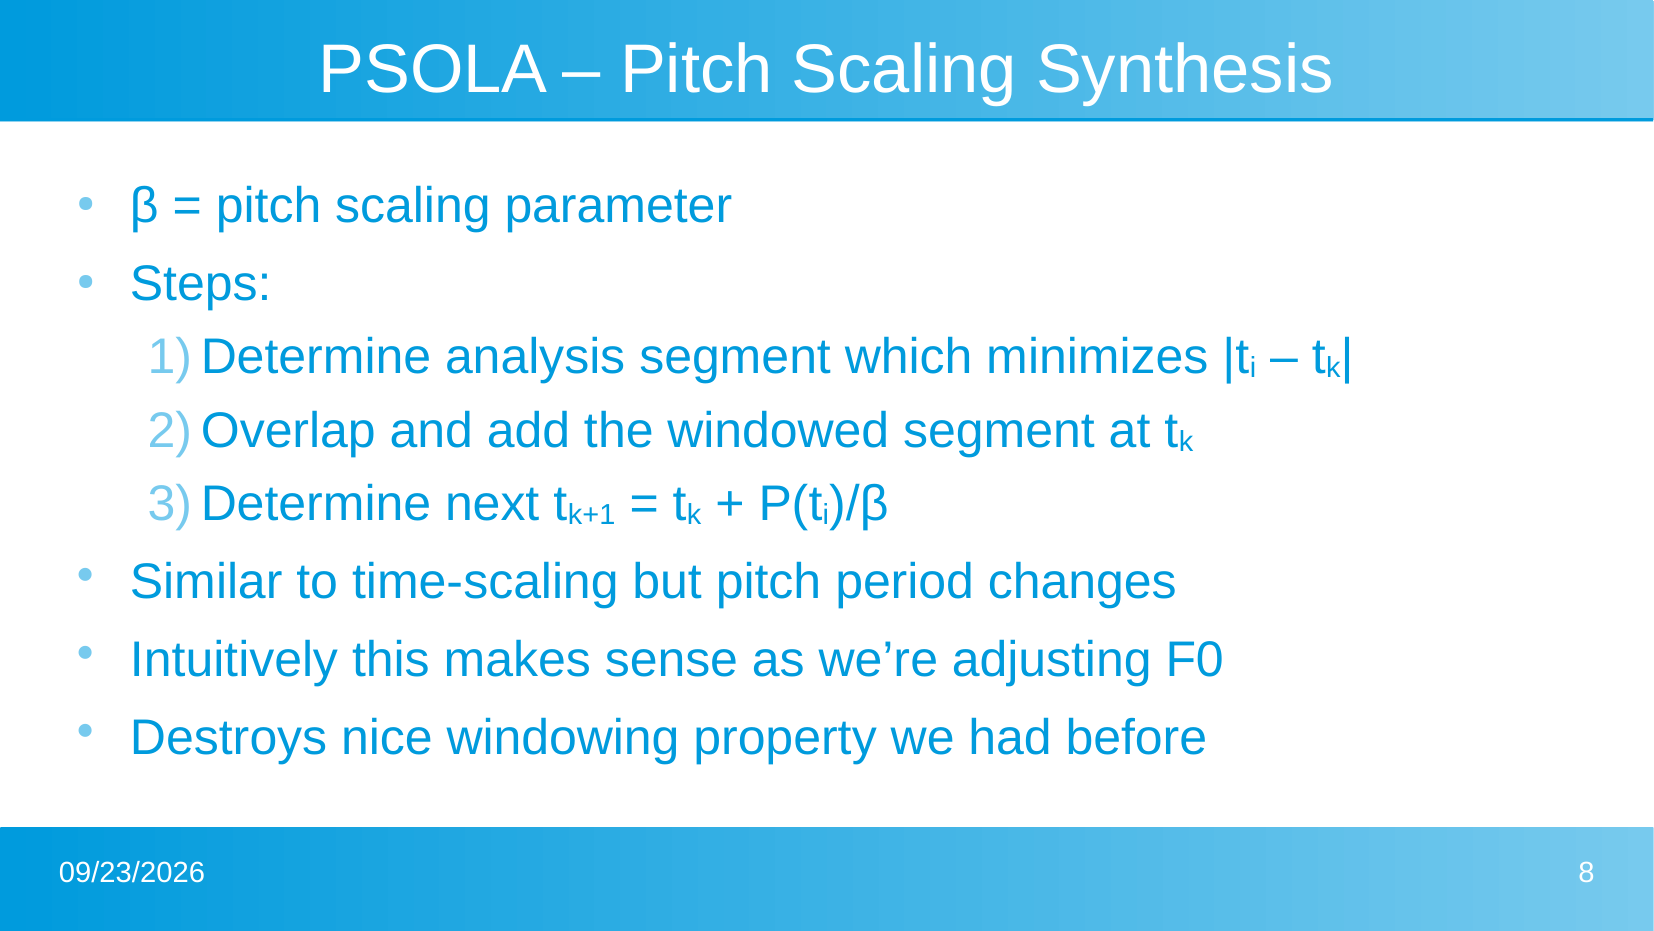

# PSOLA – Pitch Scaling Synthesis
β = pitch scaling parameter
Steps:
Determine analysis segment which minimizes |ti – tk|
Overlap and add the windowed segment at tk
Determine next tk+1 = tk + P(ti)/β
Similar to time-scaling but pitch period changes
Intuitively this makes sense as we’re adjusting F0
Destroys nice windowing property we had before
8